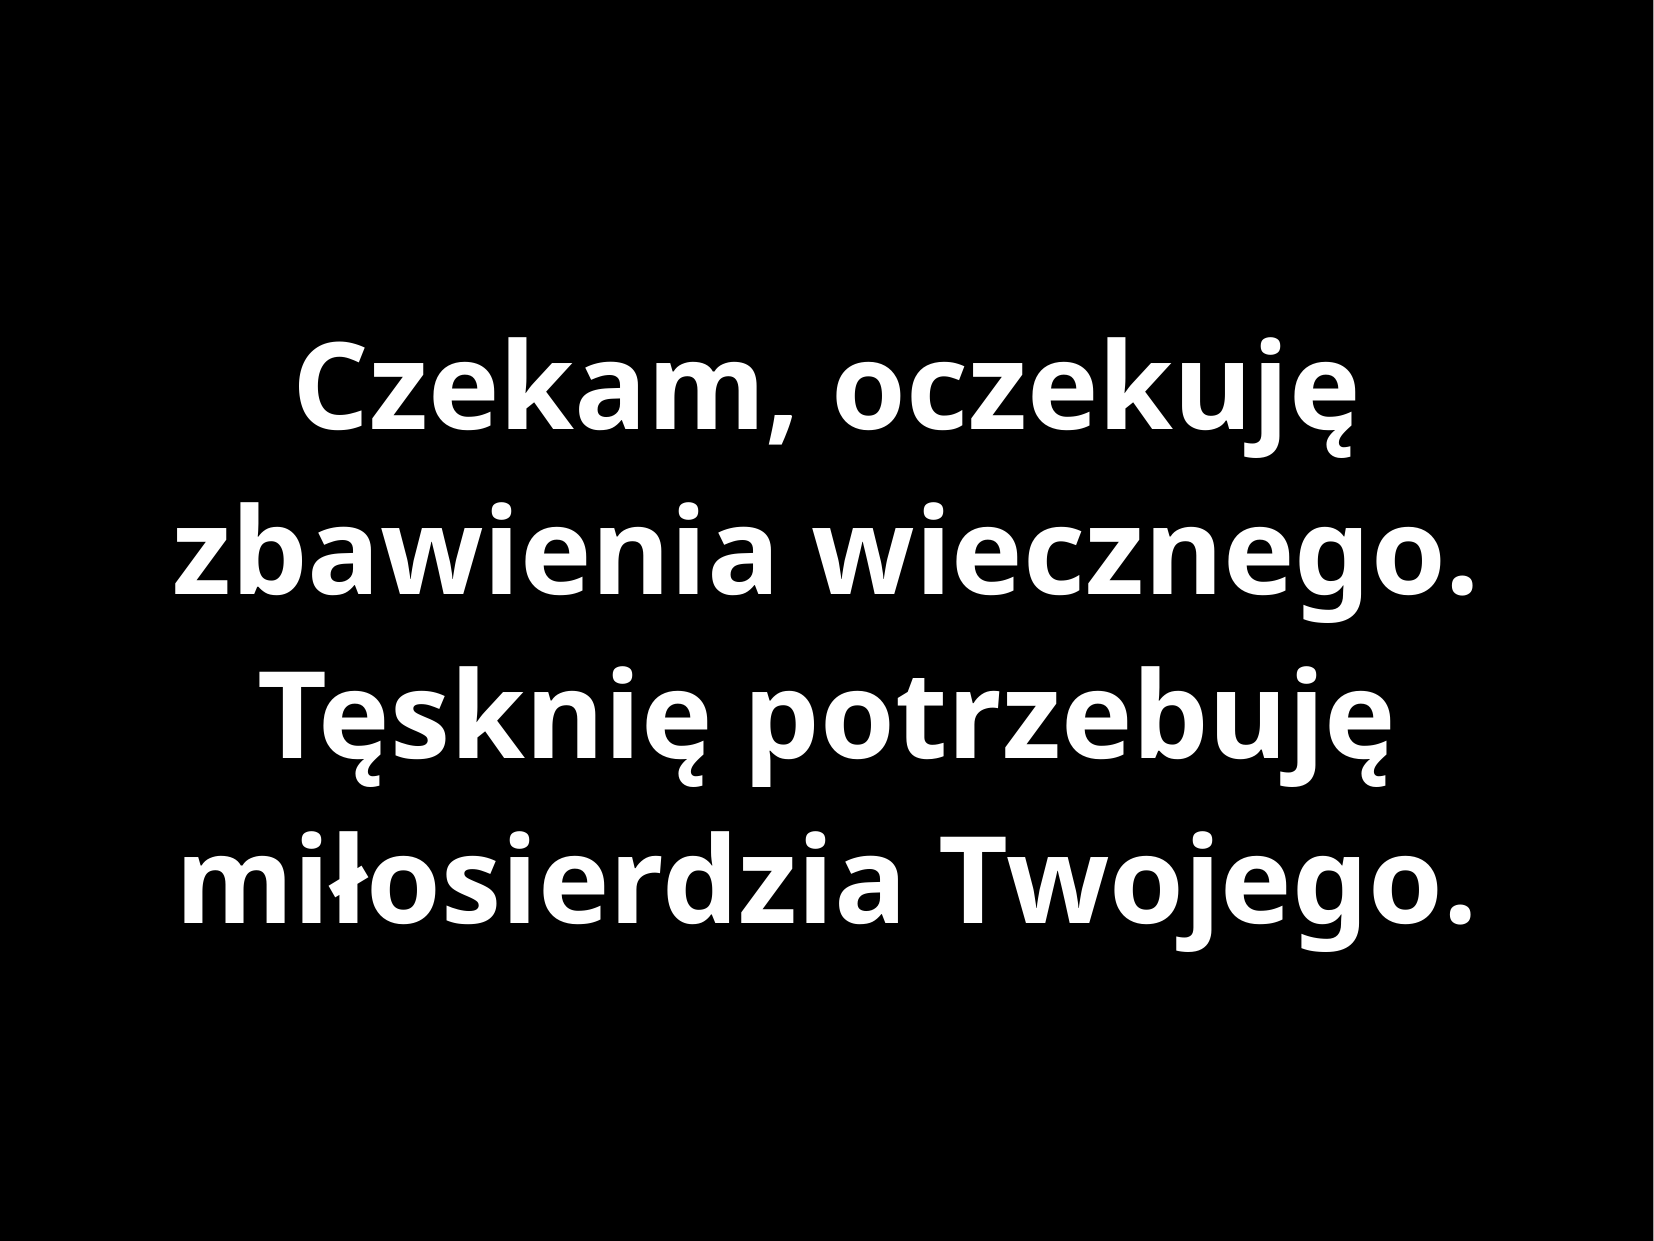

# Czekam, oczekuję zbawienia wiecznego. Tęsknię potrzebuję miłosierdzia Twojego.